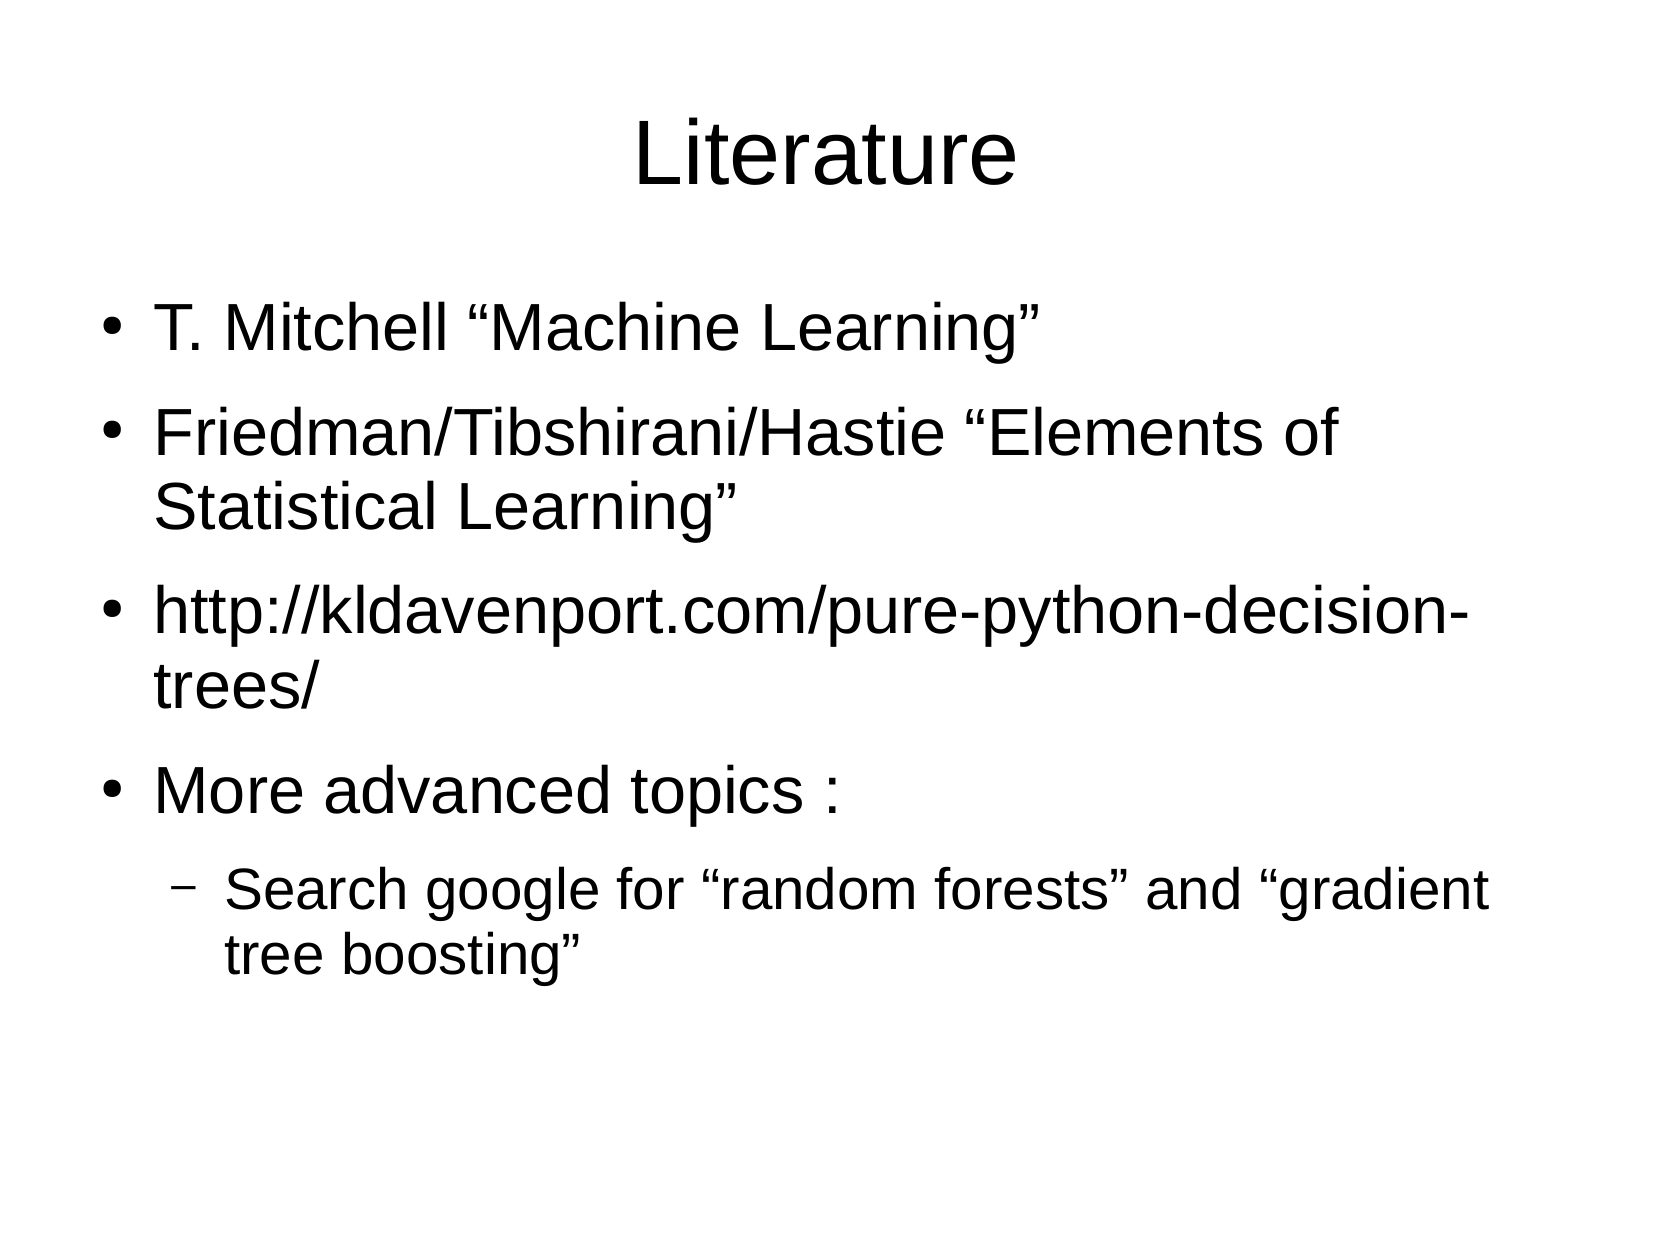

# Literature
T. Mitchell “Machine Learning”
Friedman/Tibshirani/Hastie “Elements of Statistical Learning”
http://kldavenport.com/pure-python-decision-trees/
More advanced topics :
Search google for “random forests” and “gradient tree boosting”